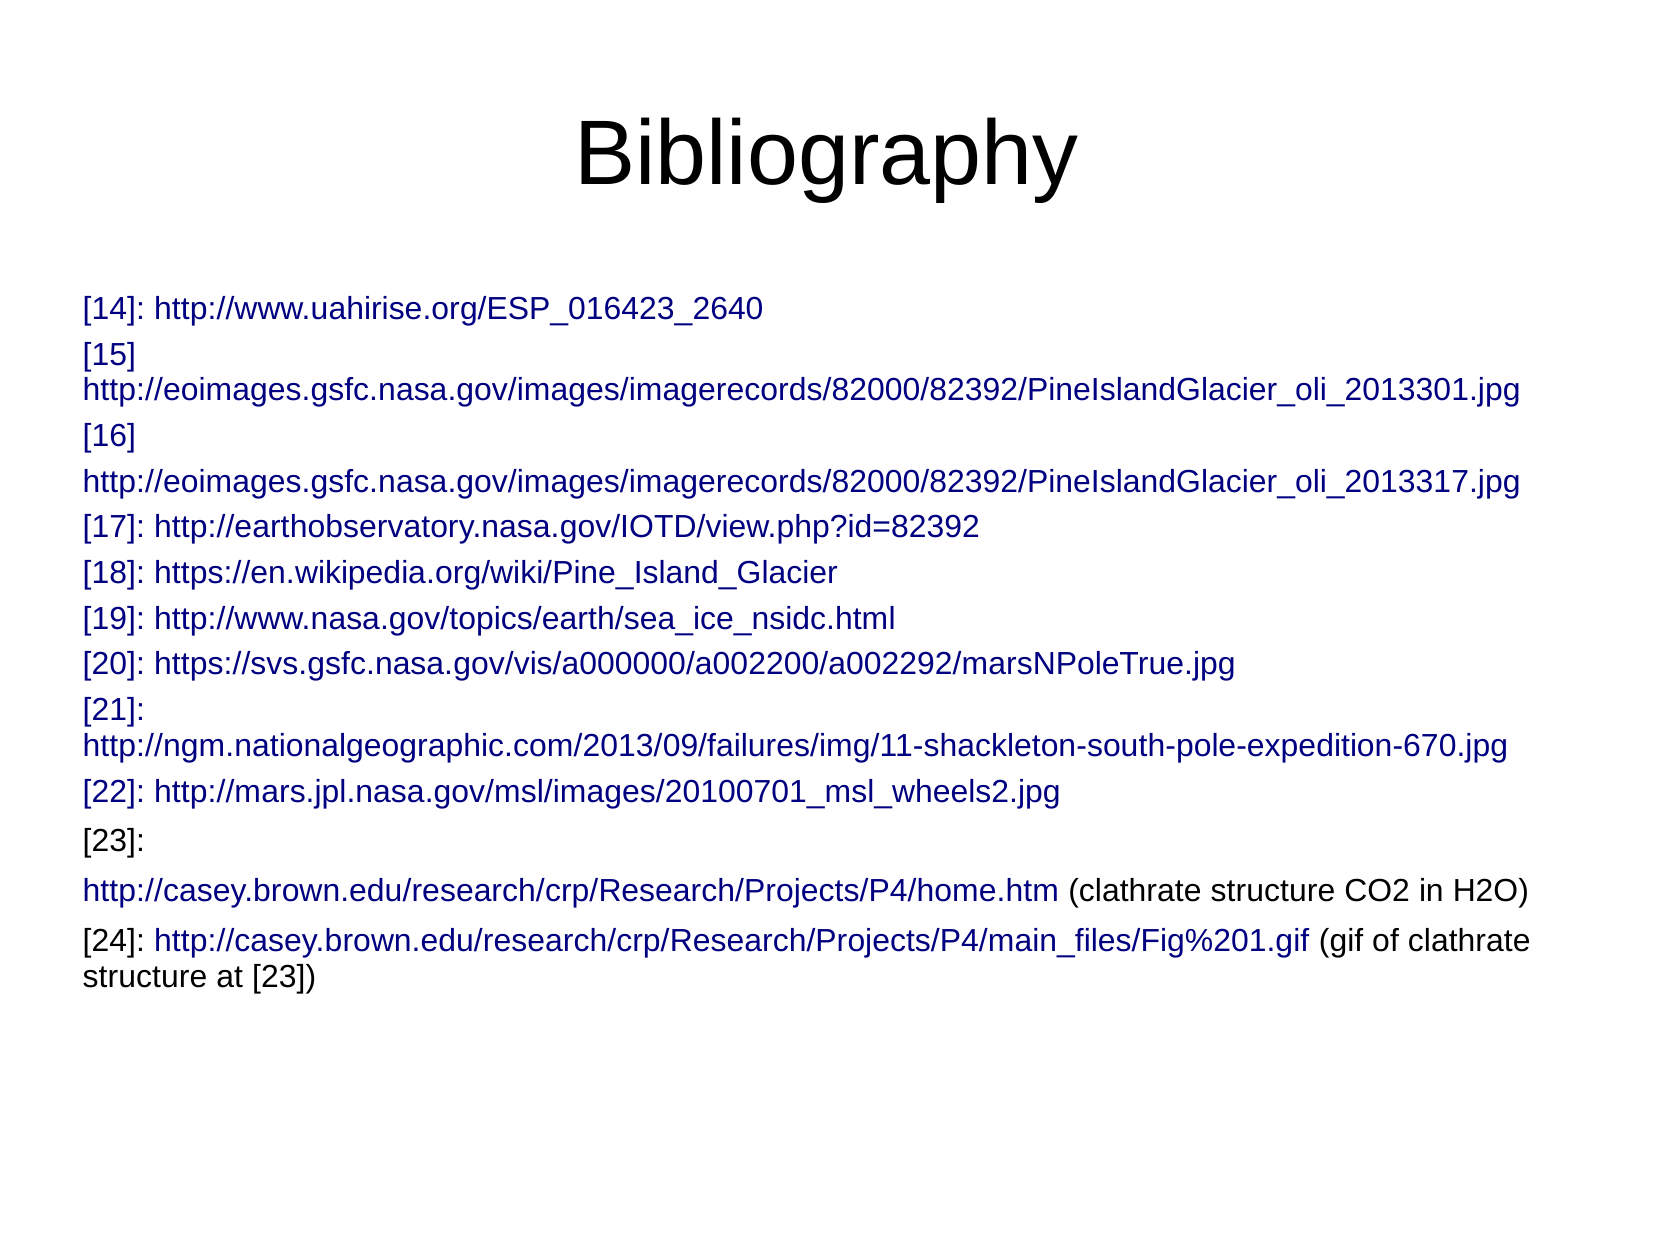

# Bibliography
[14]: http://www.uahirise.org/ESP_016423_2640
[15] http://eoimages.gsfc.nasa.gov/images/imagerecords/82000/82392/PineIslandGlacier_oli_2013301.jpg
[16]
http://eoimages.gsfc.nasa.gov/images/imagerecords/82000/82392/PineIslandGlacier_oli_2013317.jpg
[17]: http://earthobservatory.nasa.gov/IOTD/view.php?id=82392
[18]: https://en.wikipedia.org/wiki/Pine_Island_Glacier
[19]: http://www.nasa.gov/topics/earth/sea_ice_nsidc.html
[20]: https://svs.gsfc.nasa.gov/vis/a000000/a002200/a002292/marsNPoleTrue.jpg
[21]: http://ngm.nationalgeographic.com/2013/09/failures/img/11-shackleton-south-pole-expedition-670.jpg
[22]: http://mars.jpl.nasa.gov/msl/images/20100701_msl_wheels2.jpg
[23]:
http://casey.brown.edu/research/crp/Research/Projects/P4/home.htm (clathrate structure CO2 in H2O)
[24]: http://casey.brown.edu/research/crp/Research/Projects/P4/main_files/Fig%201.gif (gif of clathrate structure at [23])